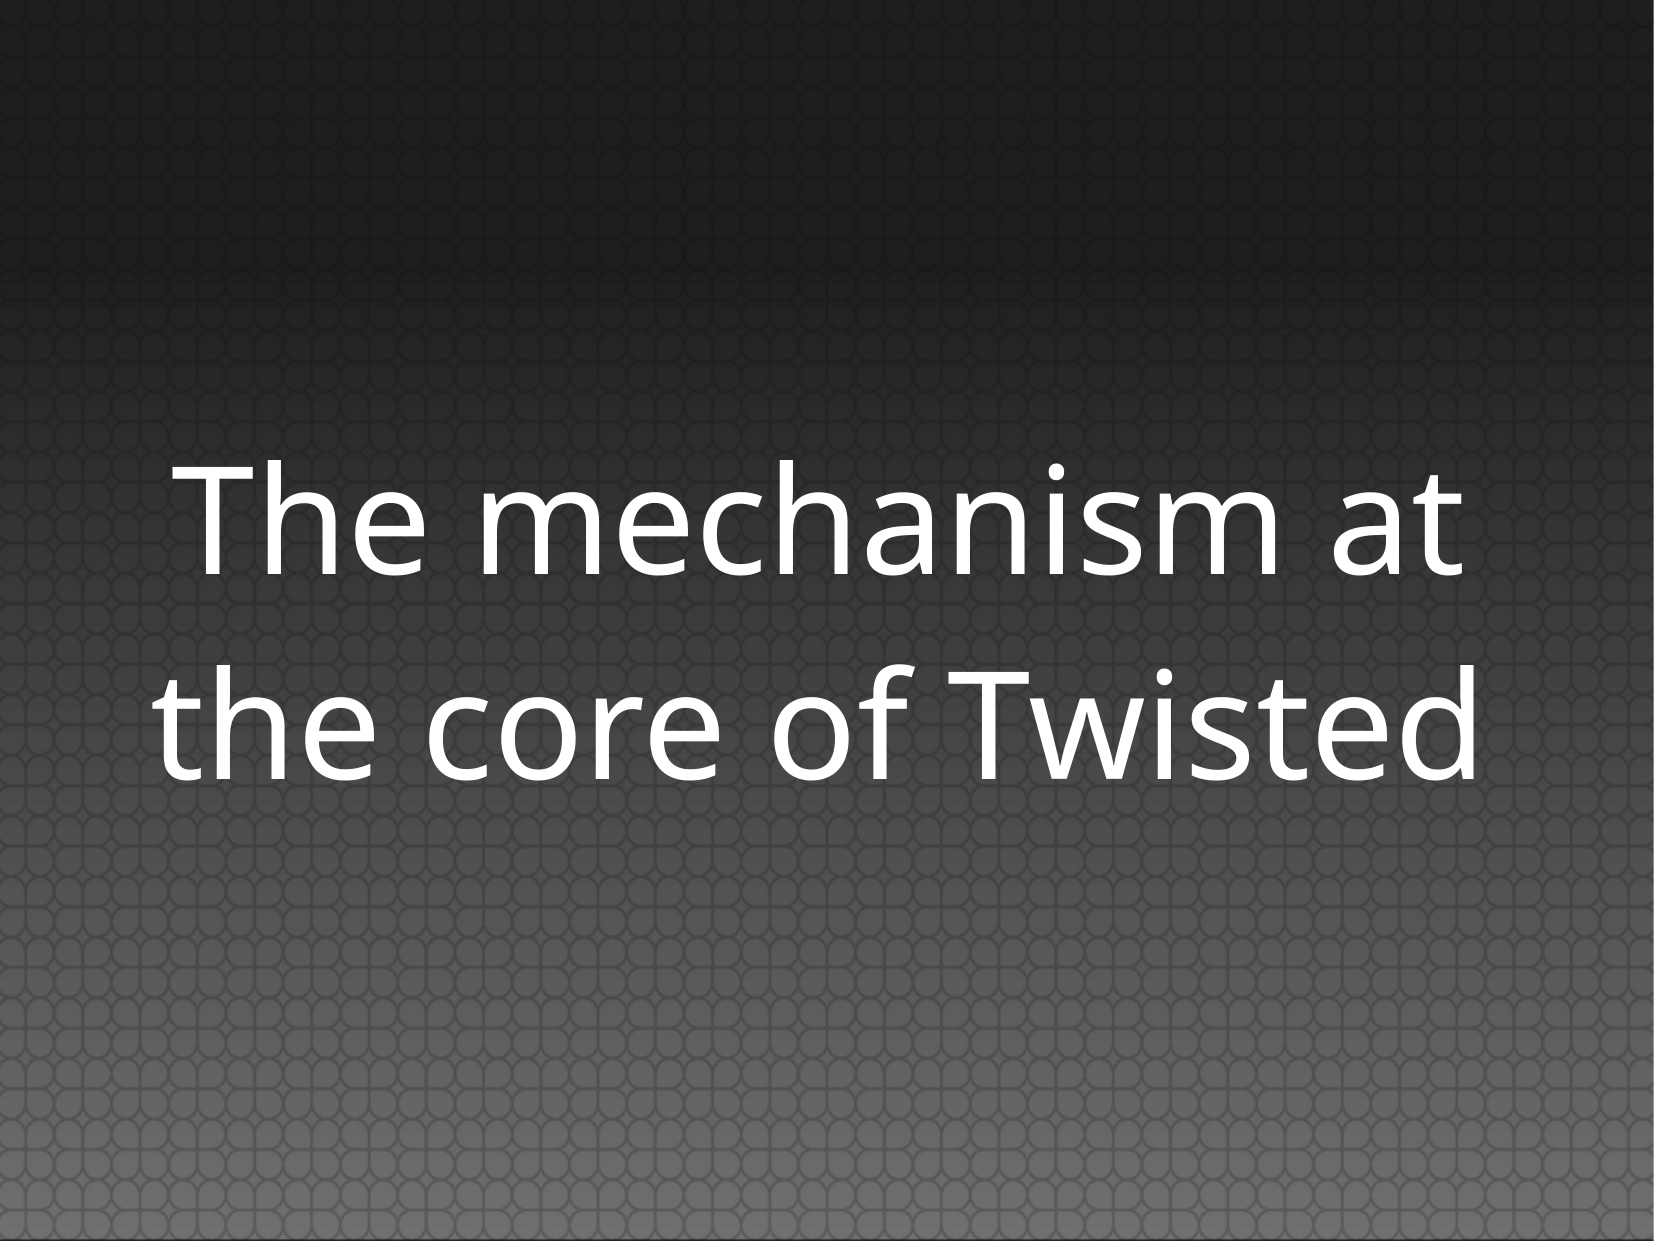

# The mechanism at the core of Twisted